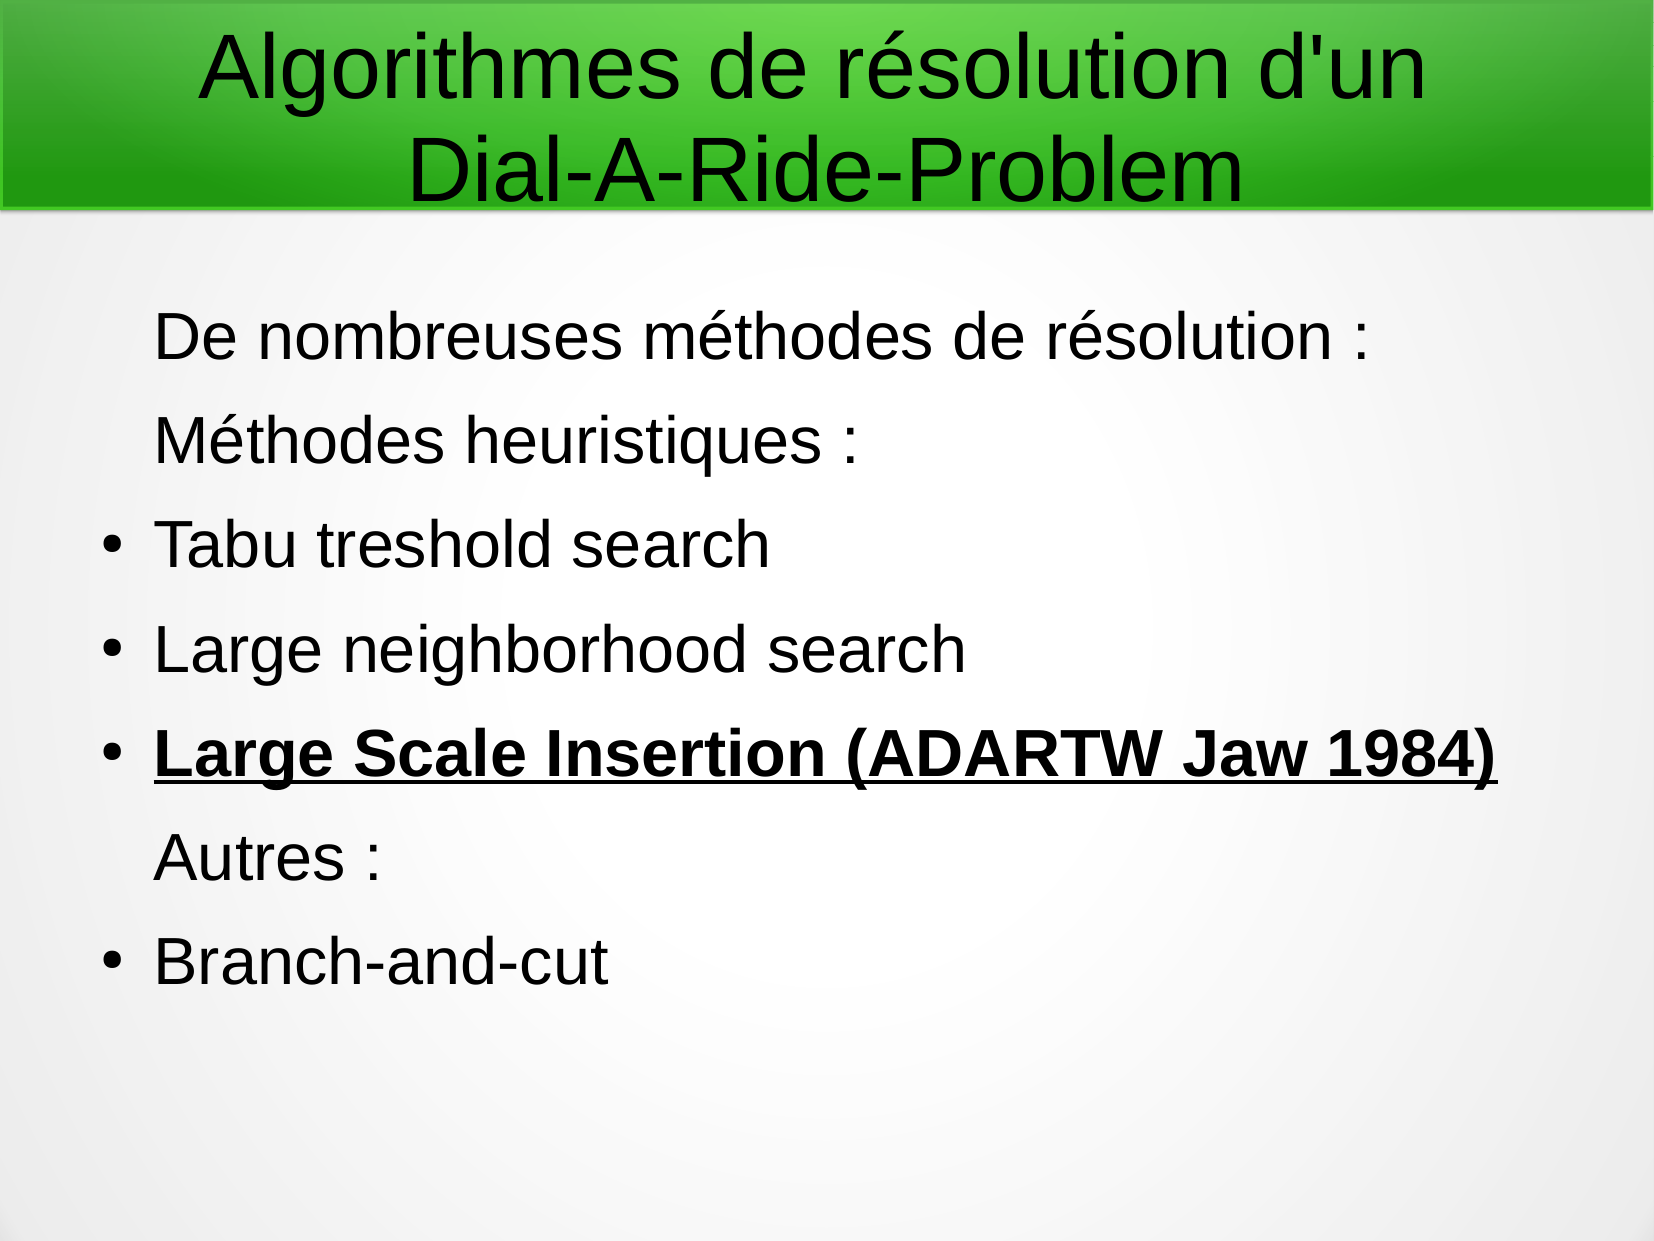

# Algorithmes de résolution d'un Dial-A-Ride-Problem
De nombreuses méthodes de résolution :
Méthodes heuristiques :
Tabu treshold search
Large neighborhood search
Large Scale Insertion (ADARTW Jaw 1984)
Autres :
Branch-and-cut